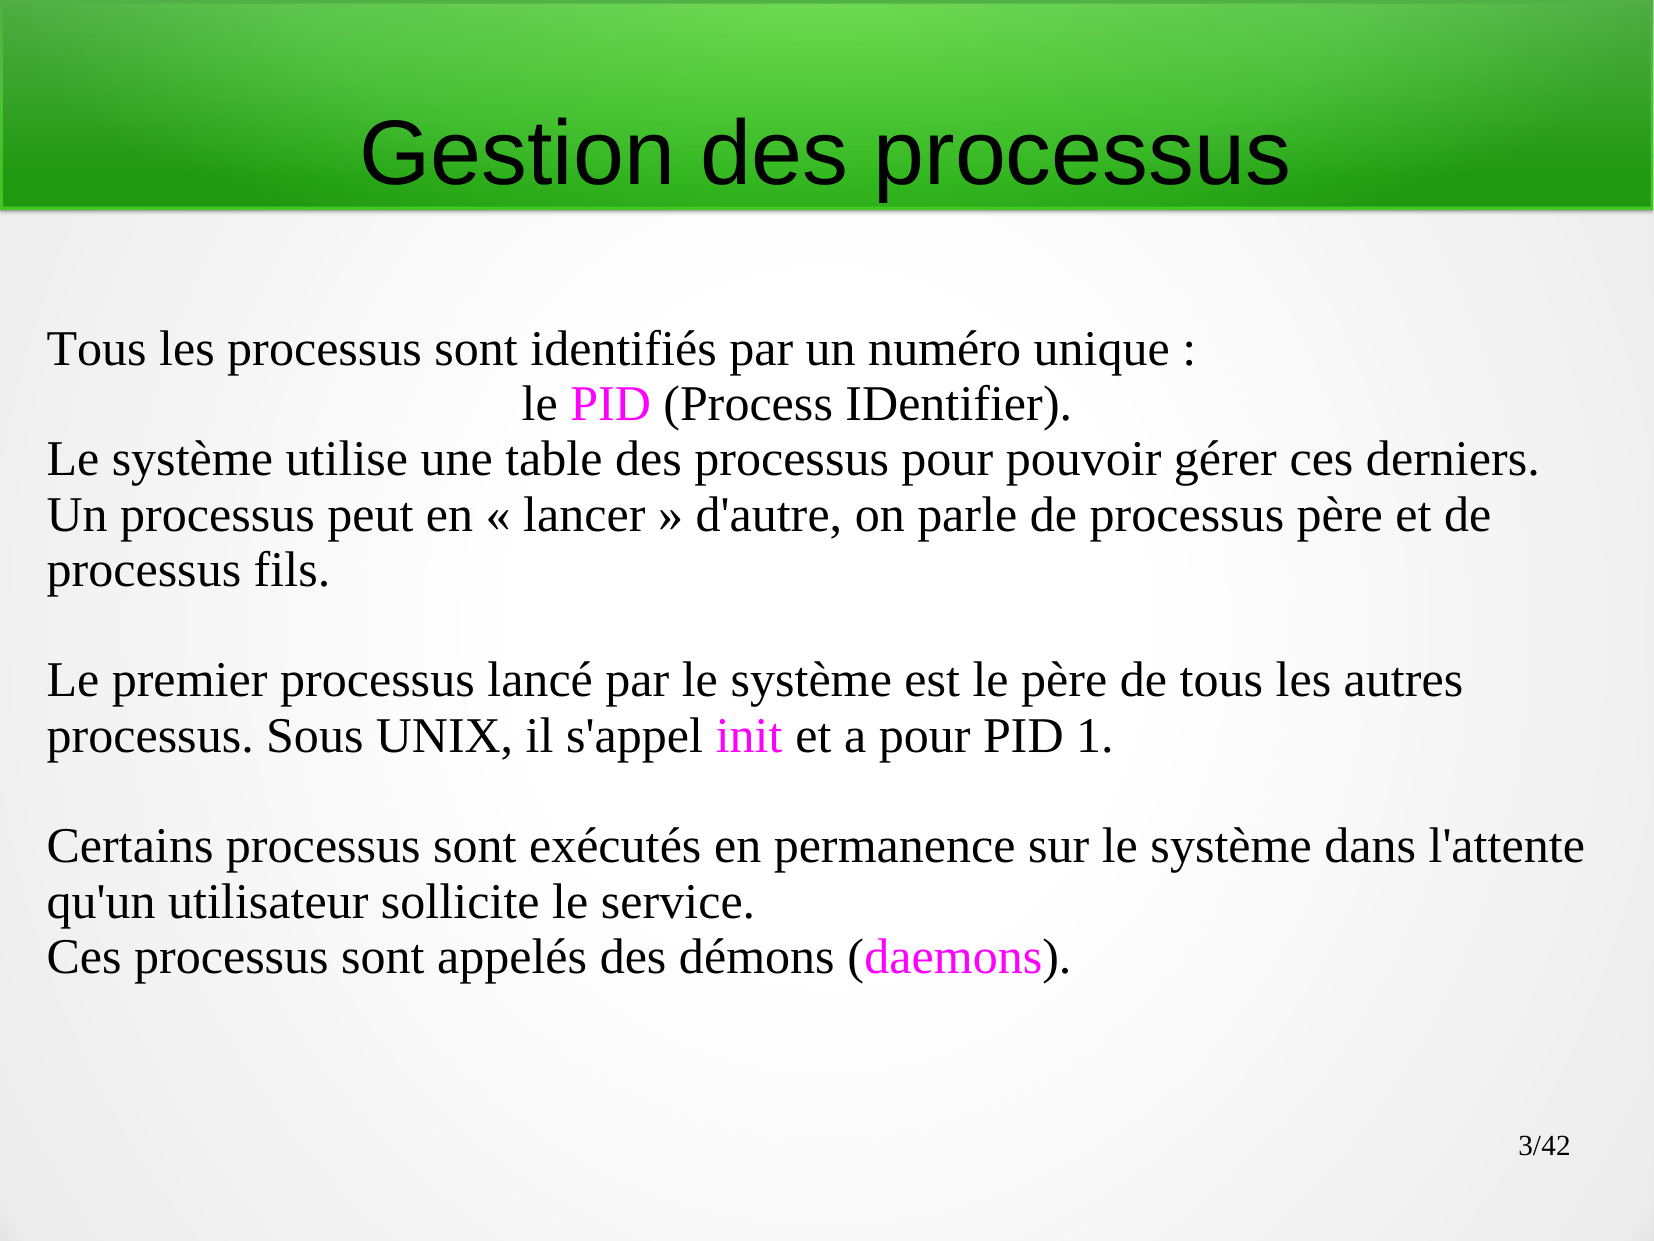

# Gestion des processus
Tous les processus sont identifiés par un numéro unique :
 le PID (Process IDentifier).
Le système utilise une table des processus pour pouvoir gérer ces derniers.
Un processus peut en « lancer » d'autre, on parle de processus père et de processus fils.
Le premier processus lancé par le système est le père de tous les autres processus. Sous UNIX, il s'appel init et a pour PID 1.
Certains processus sont exécutés en permanence sur le système dans l'attente qu'un utilisateur sollicite le service.
Ces processus sont appelés des démons (daemons).
3